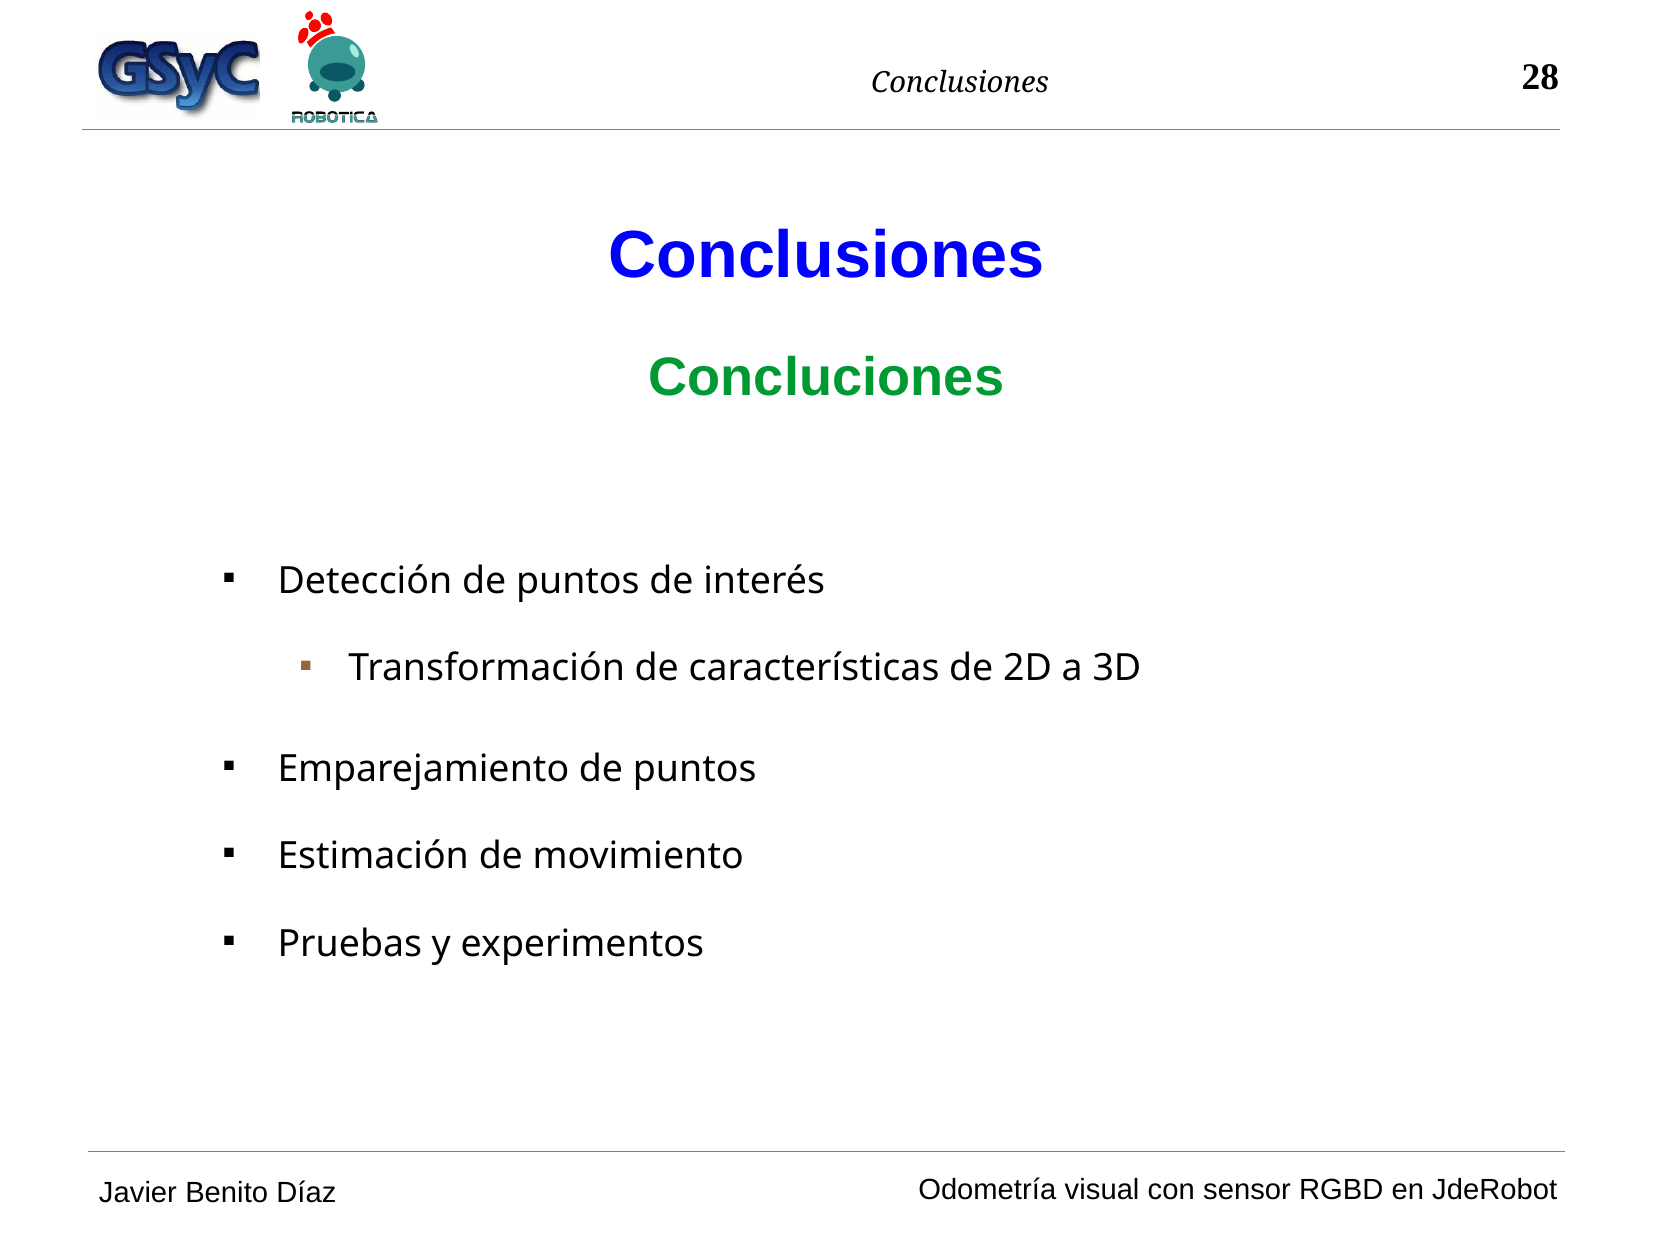

28
Conclusiones
# Conclusiones
Concluciones
Detección de puntos de interés
Transformación de características de 2D a 3D
Emparejamiento de puntos
Estimación de movimiento
Pruebas y experimentos